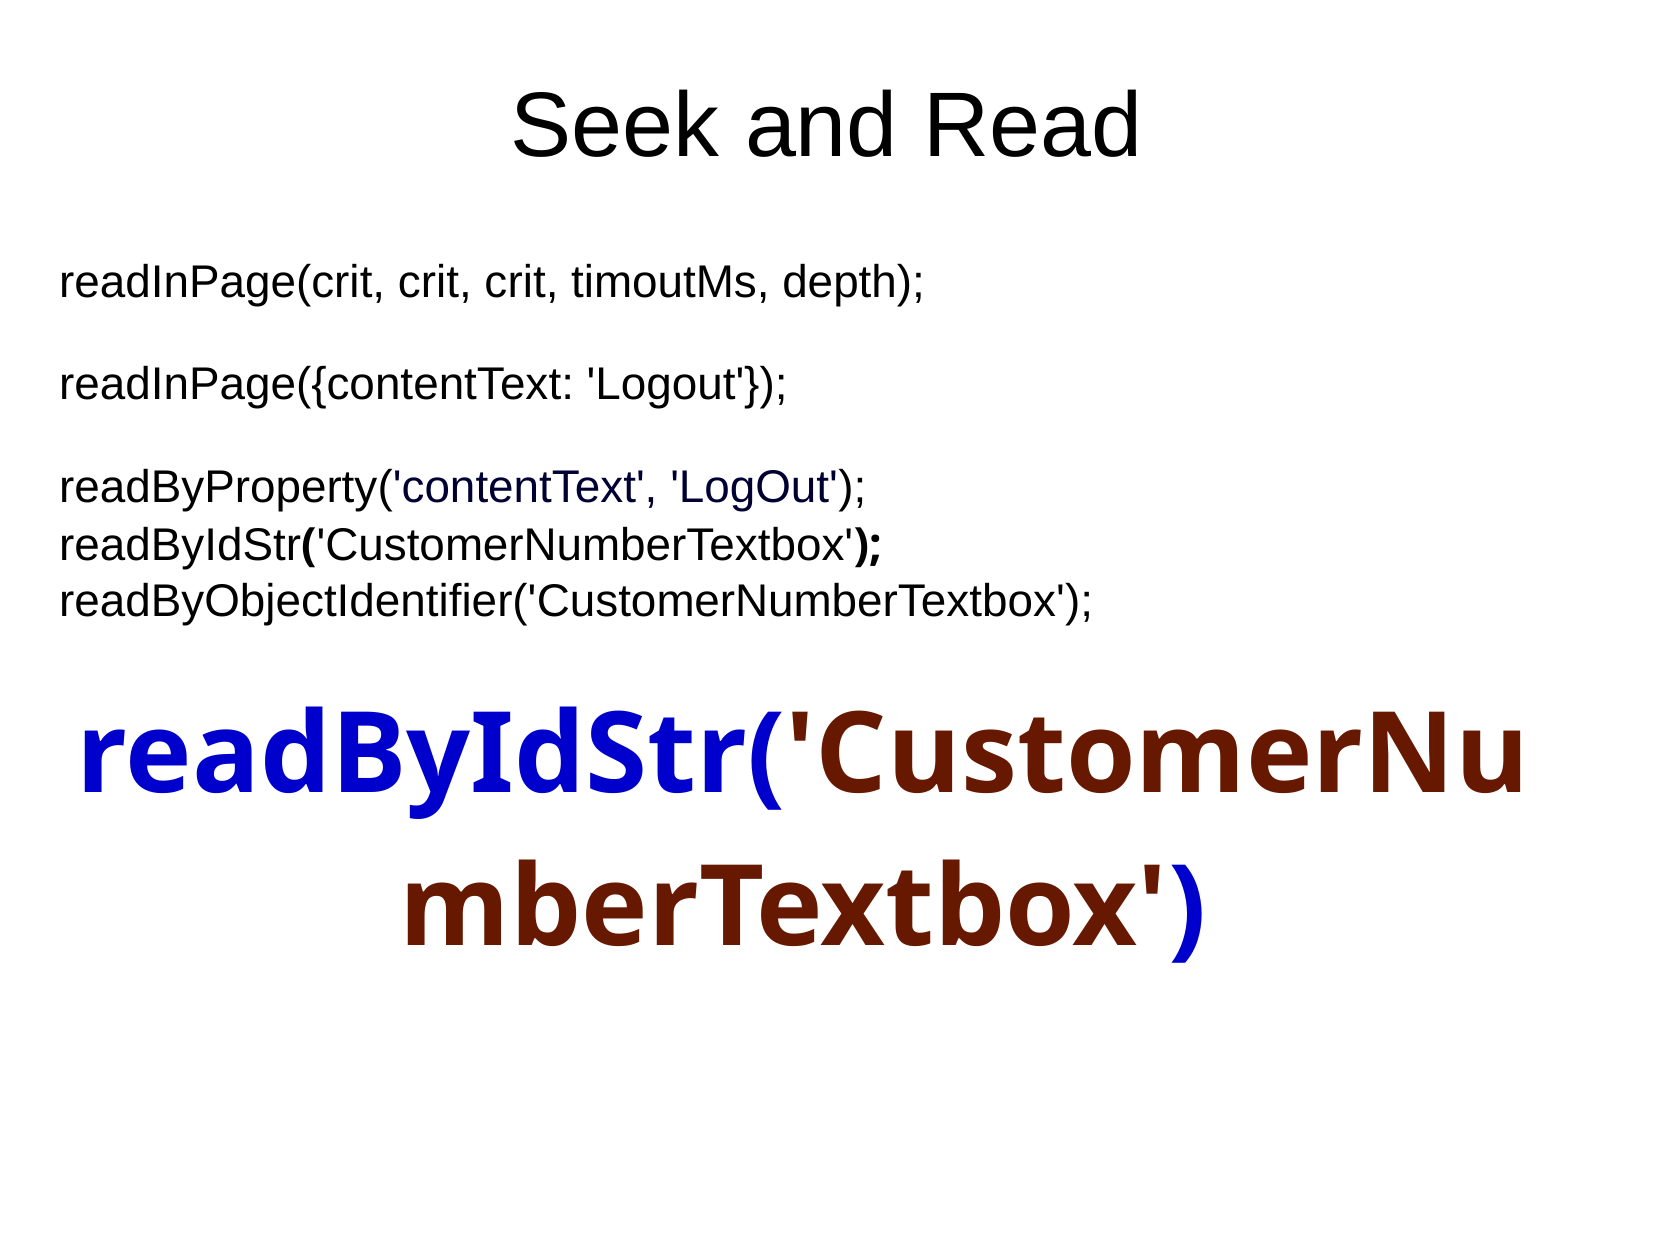

# Seek and Read
readInPage(crit, crit, crit, timoutMs, depth);
readInPage({contentText: 'Logout'});
readByProperty('contentText', 'LogOut');
readByIdStr('CustomerNumberTextbox');
readByObjectIdentifier('CustomerNumberTextbox');
readByIdStr('CustomerNumberTextbox')